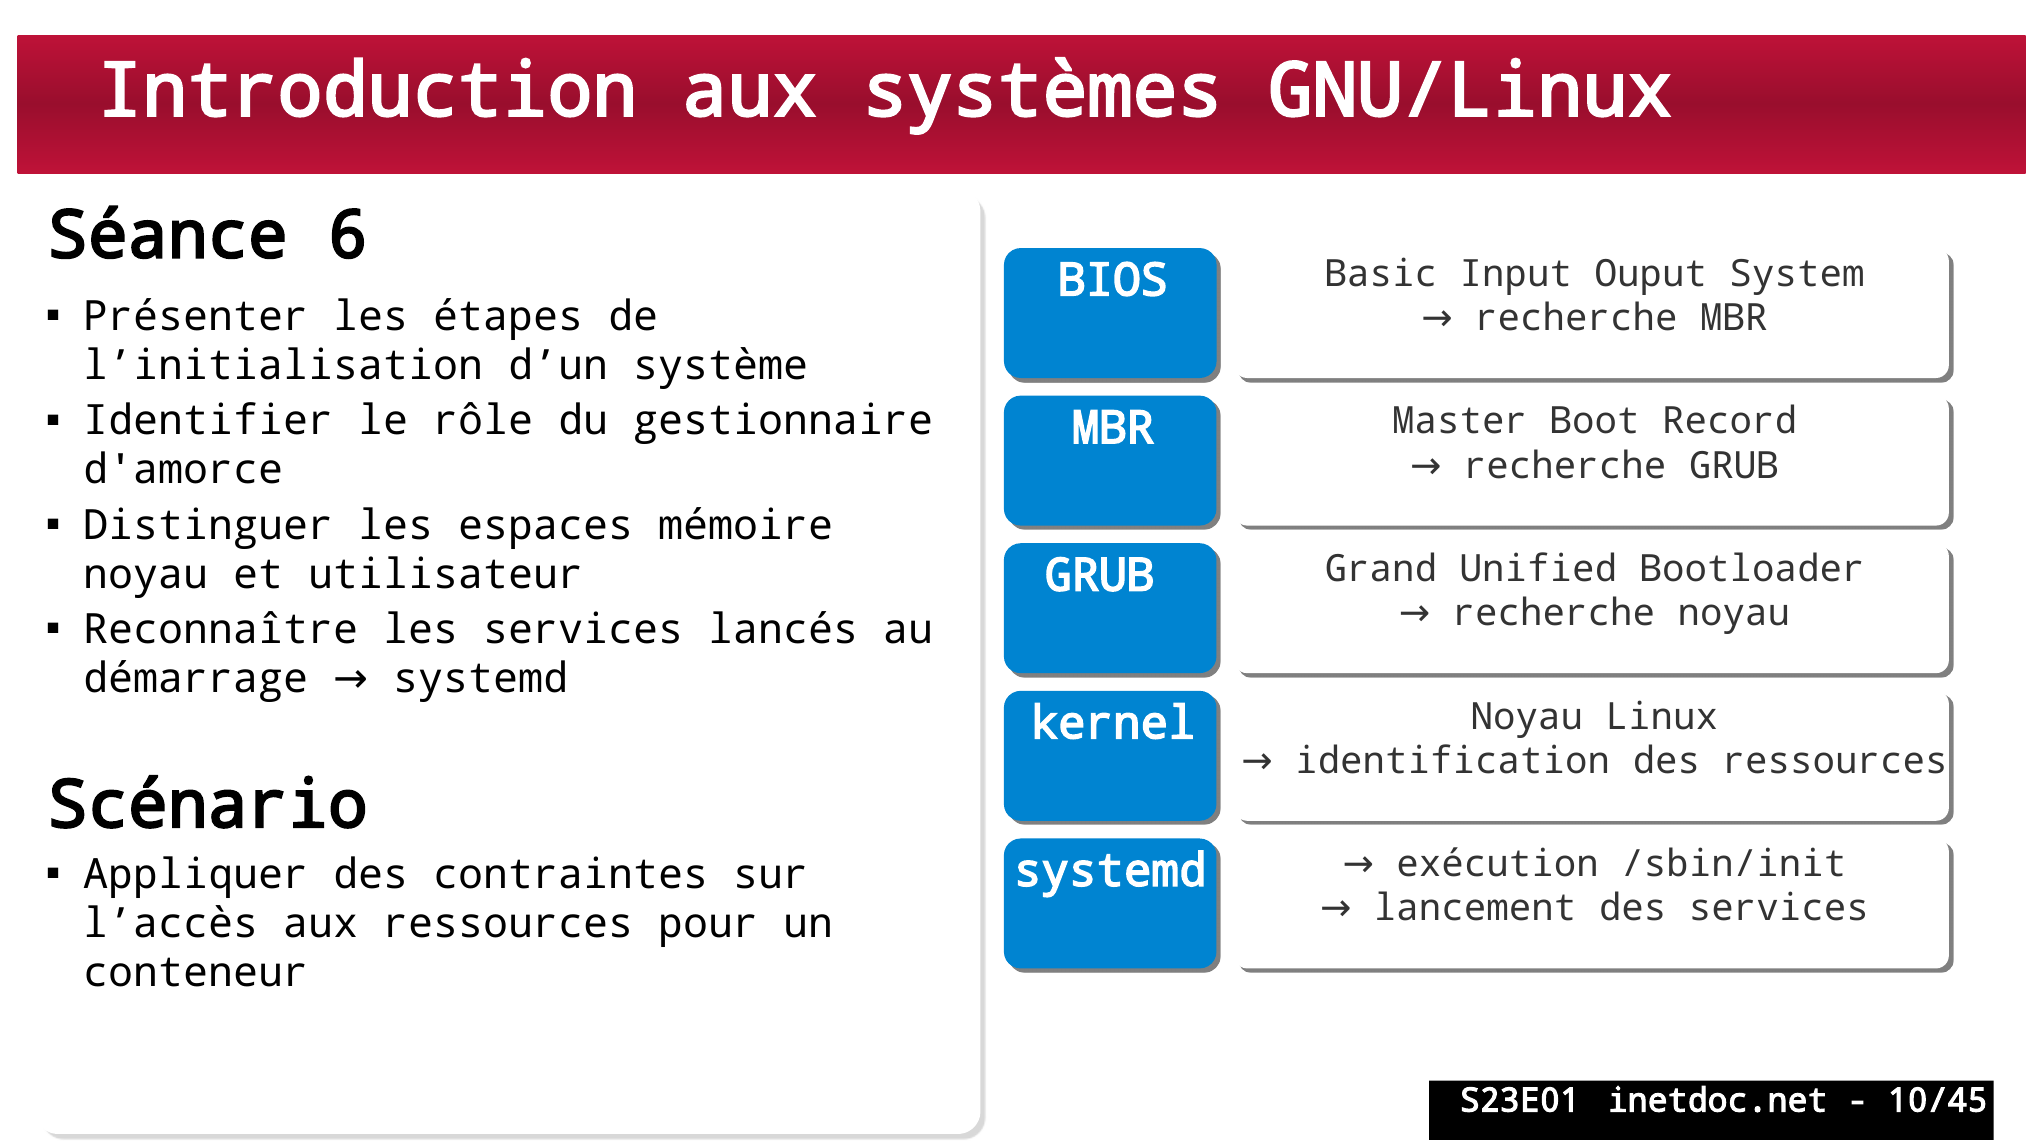

Introduction aux systèmes GNU/Linux
Séance 6
Présenter les étapes de l’initialisation d’un système
Identifier le rôle du gestionnaire d'amorce
Distinguer les espaces mémoire noyau et utilisateur
Reconnaître les services lancés au démarrage → systemd
Scénario
Appliquer des contraintes sur l’accès aux ressources pour un conteneur
BIOS
Basic Input Ouput System
→ recherche MBR
MBR
Master Boot Record
→ recherche GRUB
GRUB
Grand Unified Bootloader
→ recherche noyau
kernel
Noyau Linux
→ identification des ressources
systemd
→ exécution /sbin/init
→ lancement des services
S23E01	inetdoc.net - /45